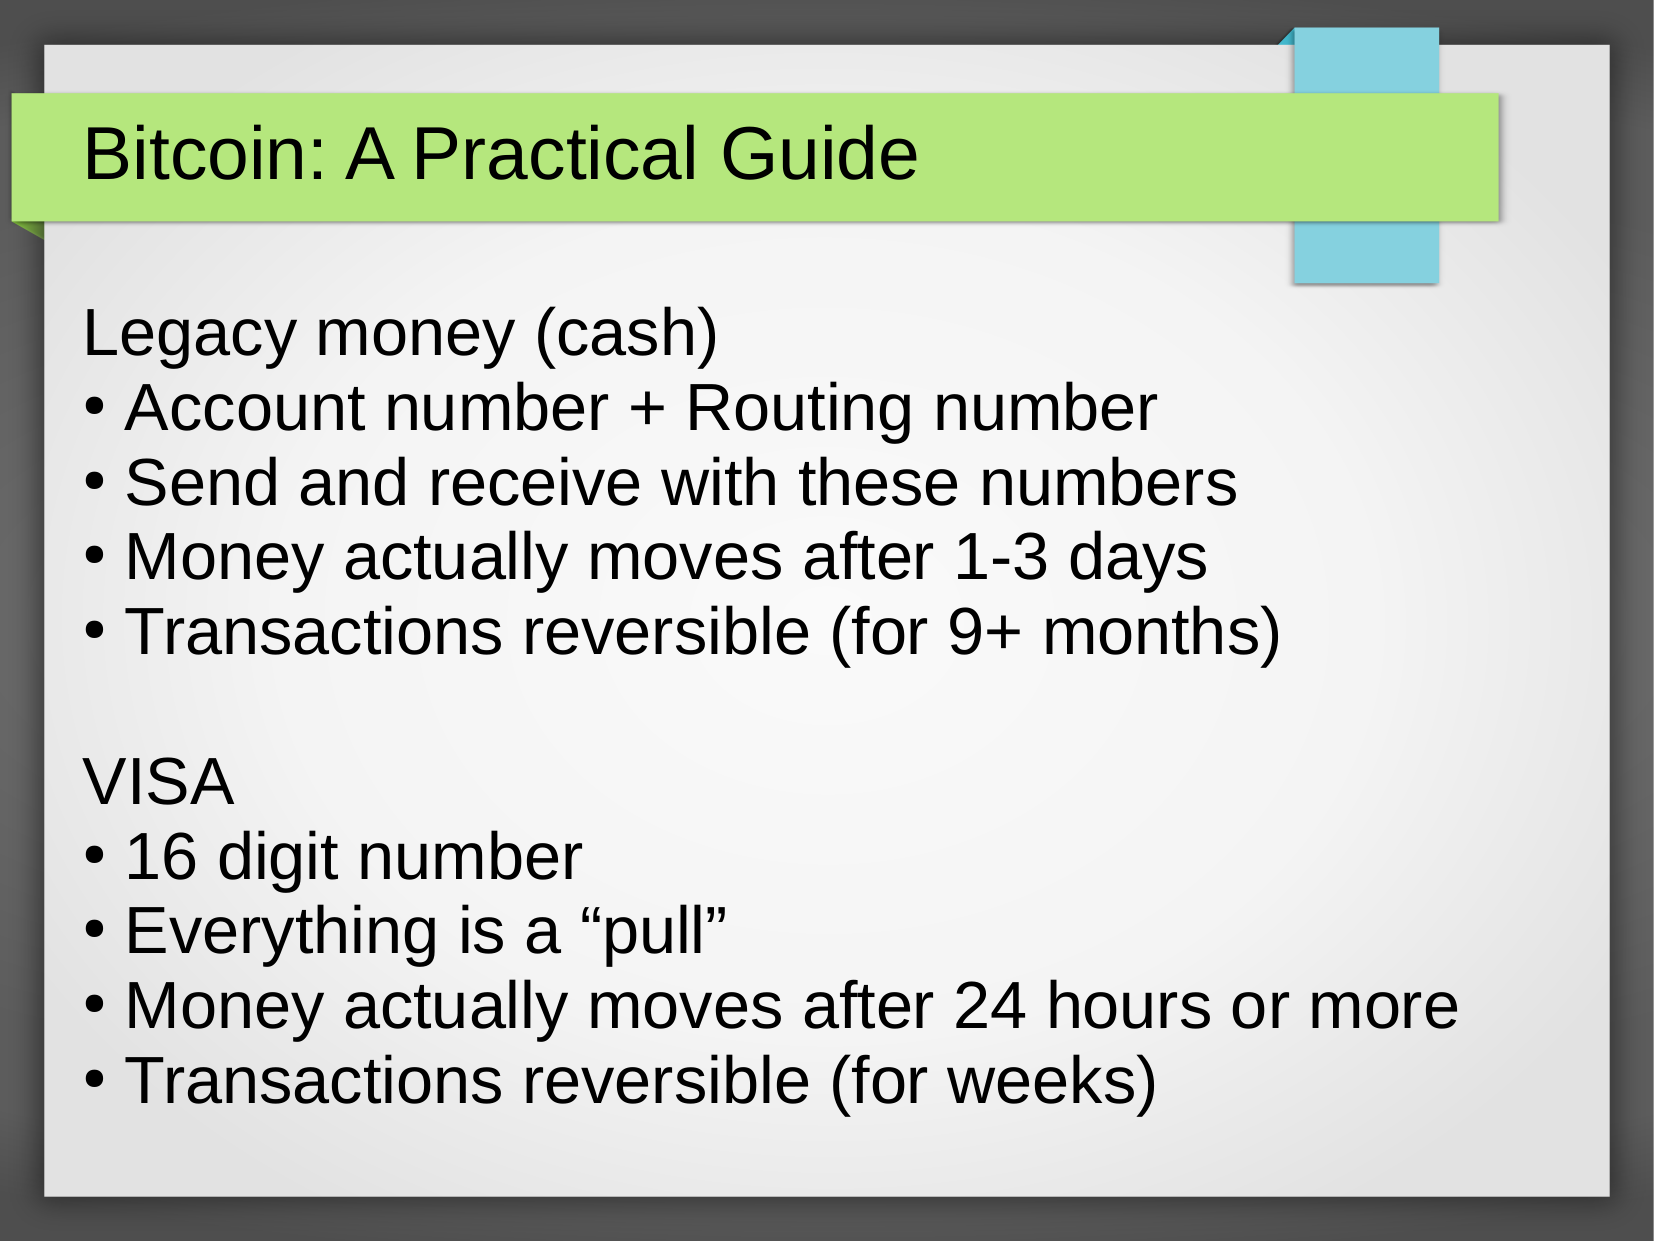

# Bitcoin: A Practical Guide
Legacy money (cash)
 Account number + Routing number
 Send and receive with these numbers
 Money actually moves after 1-3 days
 Transactions reversible (for 9+ months)
VISA
 16 digit number
 Everything is a “pull”
 Money actually moves after 24 hours or more
 Transactions reversible (for weeks)